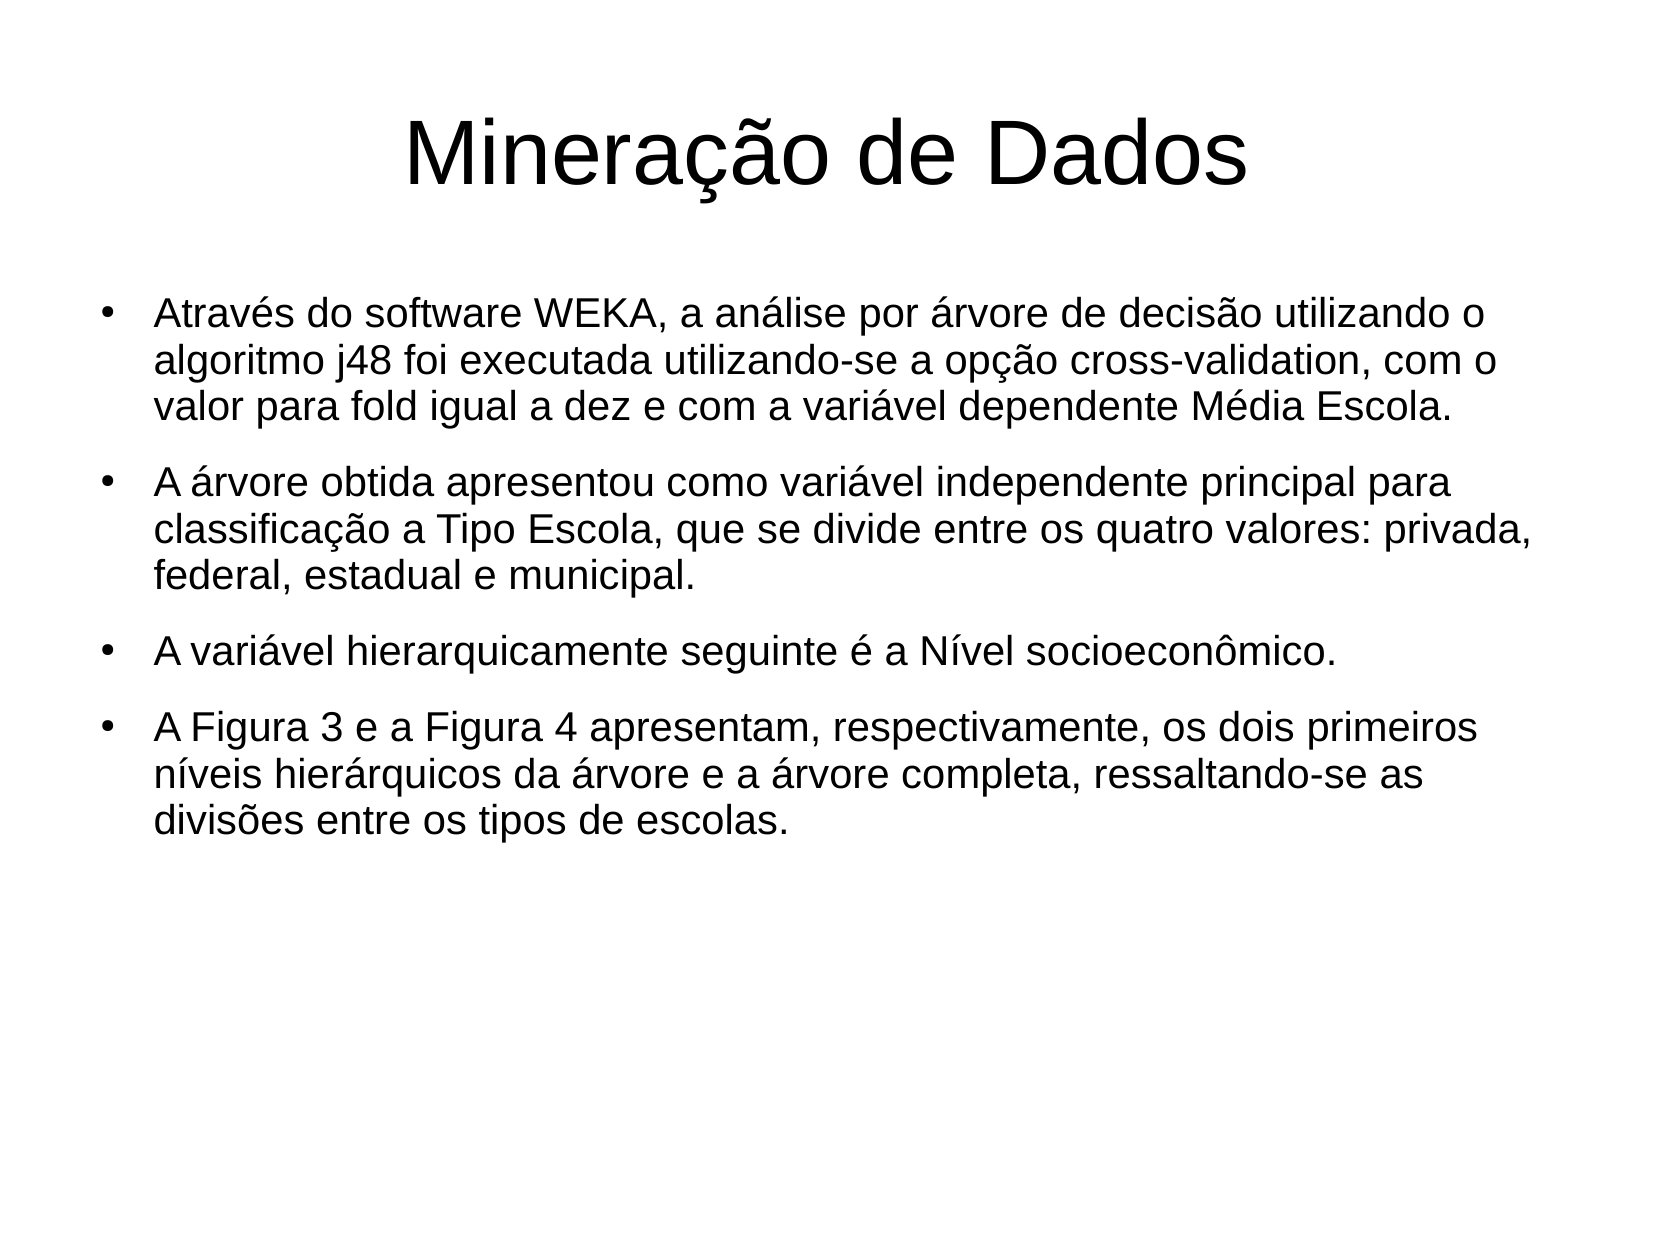

# Mineração de Dados
Através do software WEKA, a análise por árvore de decisão utilizando o algoritmo j48 foi executada utilizando-se a opção cross-validation, com o valor para fold igual a dez e com a variável dependente Média Escola.
A árvore obtida apresentou como variável independente principal para classificação a Tipo Escola, que se divide entre os quatro valores: privada, federal, estadual e municipal.
A variável hierarquicamente seguinte é a Nível socioeconômico.
A Figura 3 e a Figura 4 apresentam, respectivamente, os dois primeiros níveis hierárquicos da árvore e a árvore completa, ressaltando-se as divisões entre os tipos de escolas.